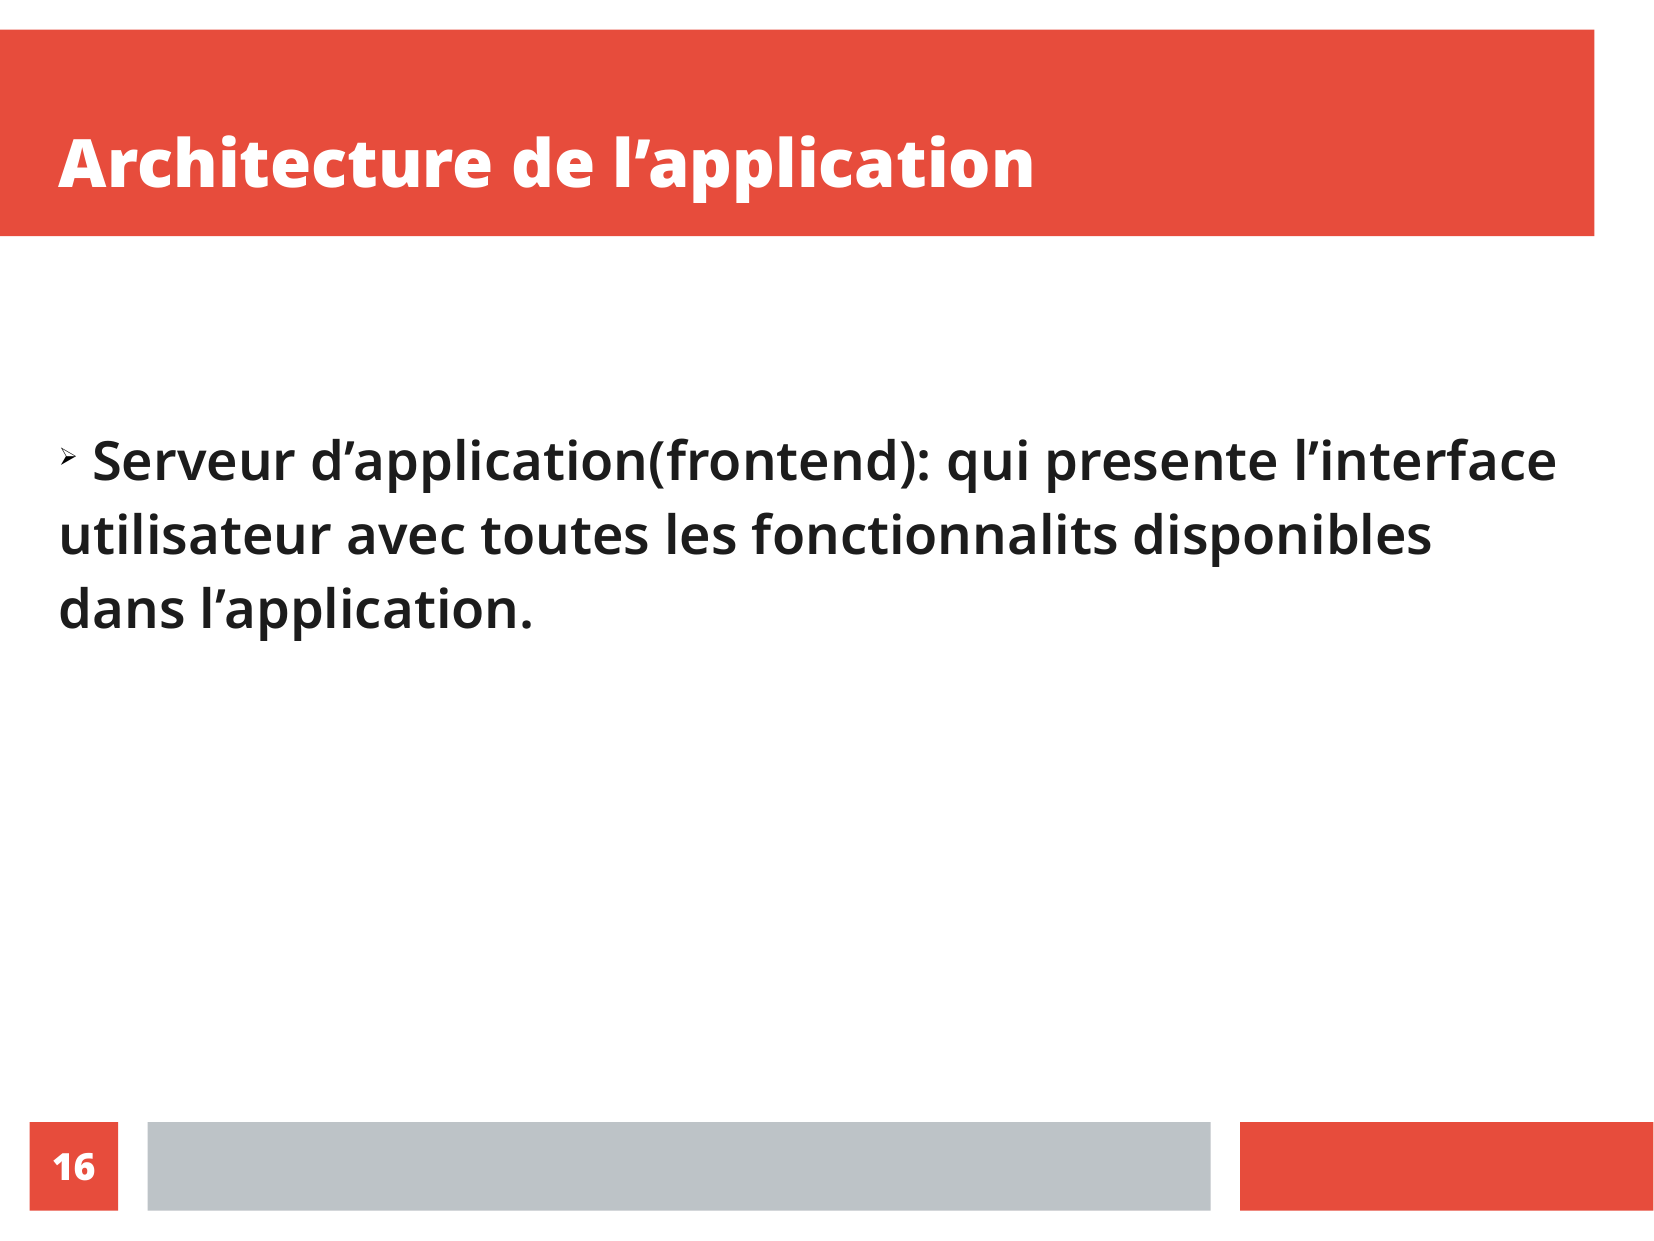

# Architecture de l’application
 Serveur d’application(frontend): qui presente l’interface utilisateur avec toutes les fonctionnalits disponibles dans l’application.
16